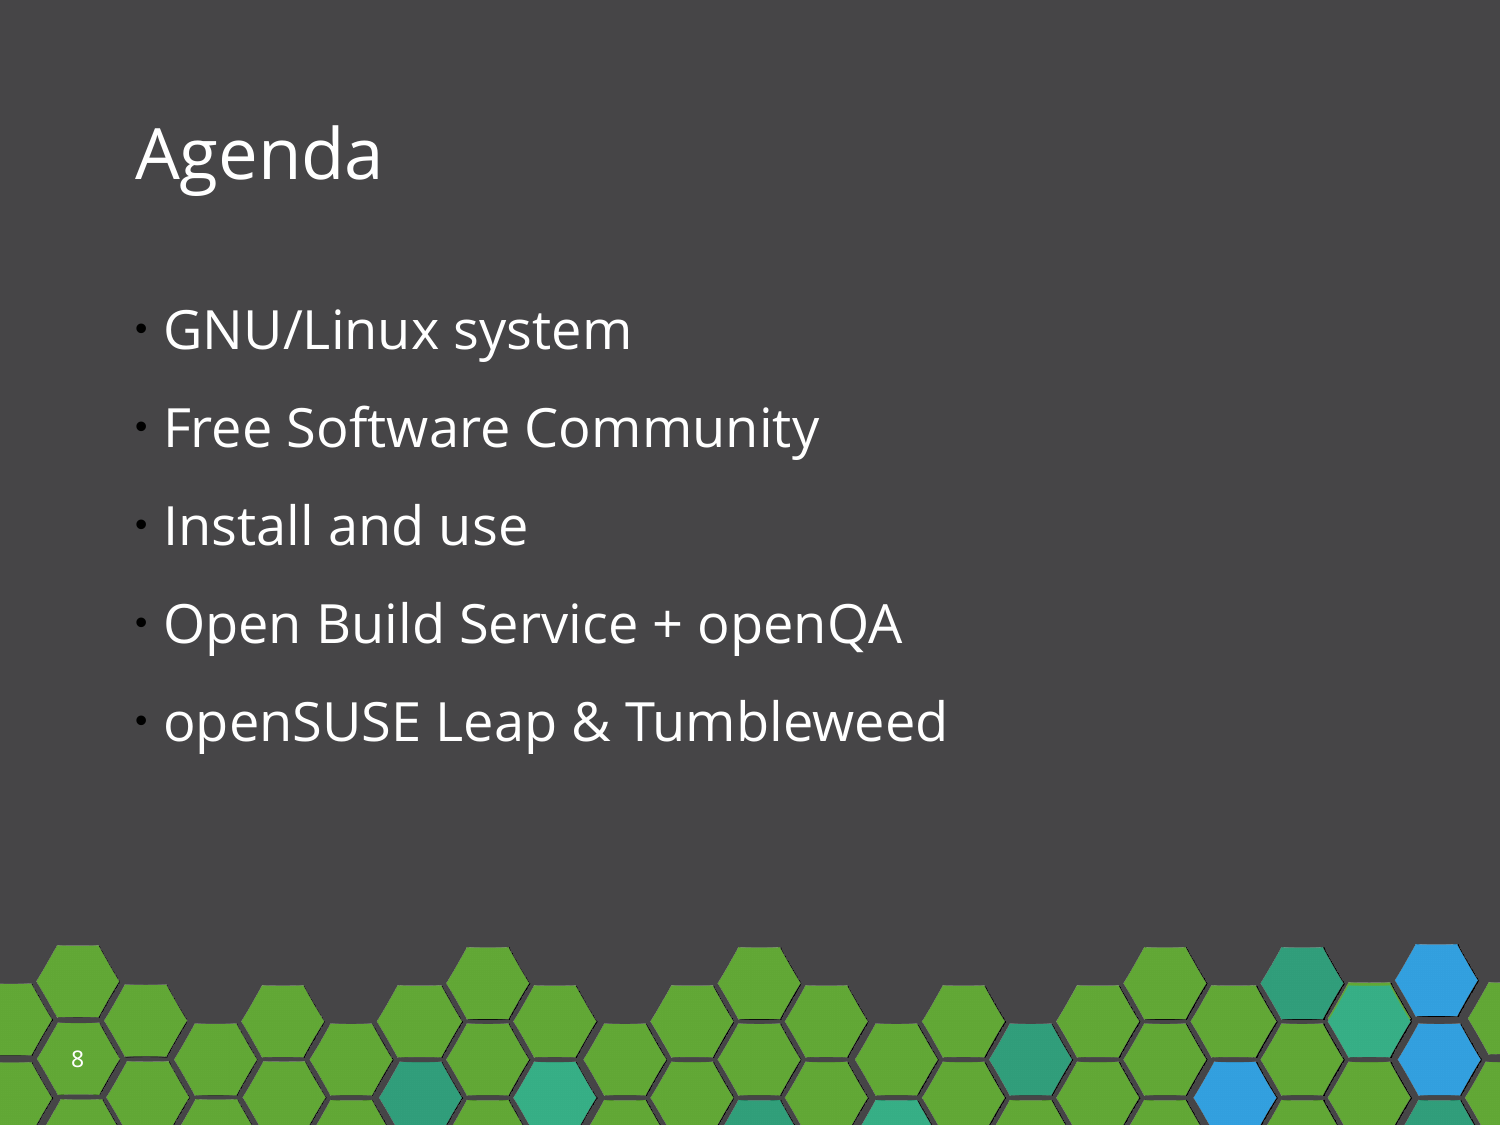

# Agenda
GNU/Linux system
Free Software Community
Install and use
Open Build Service + openQA
openSUSE Leap & Tumbleweed